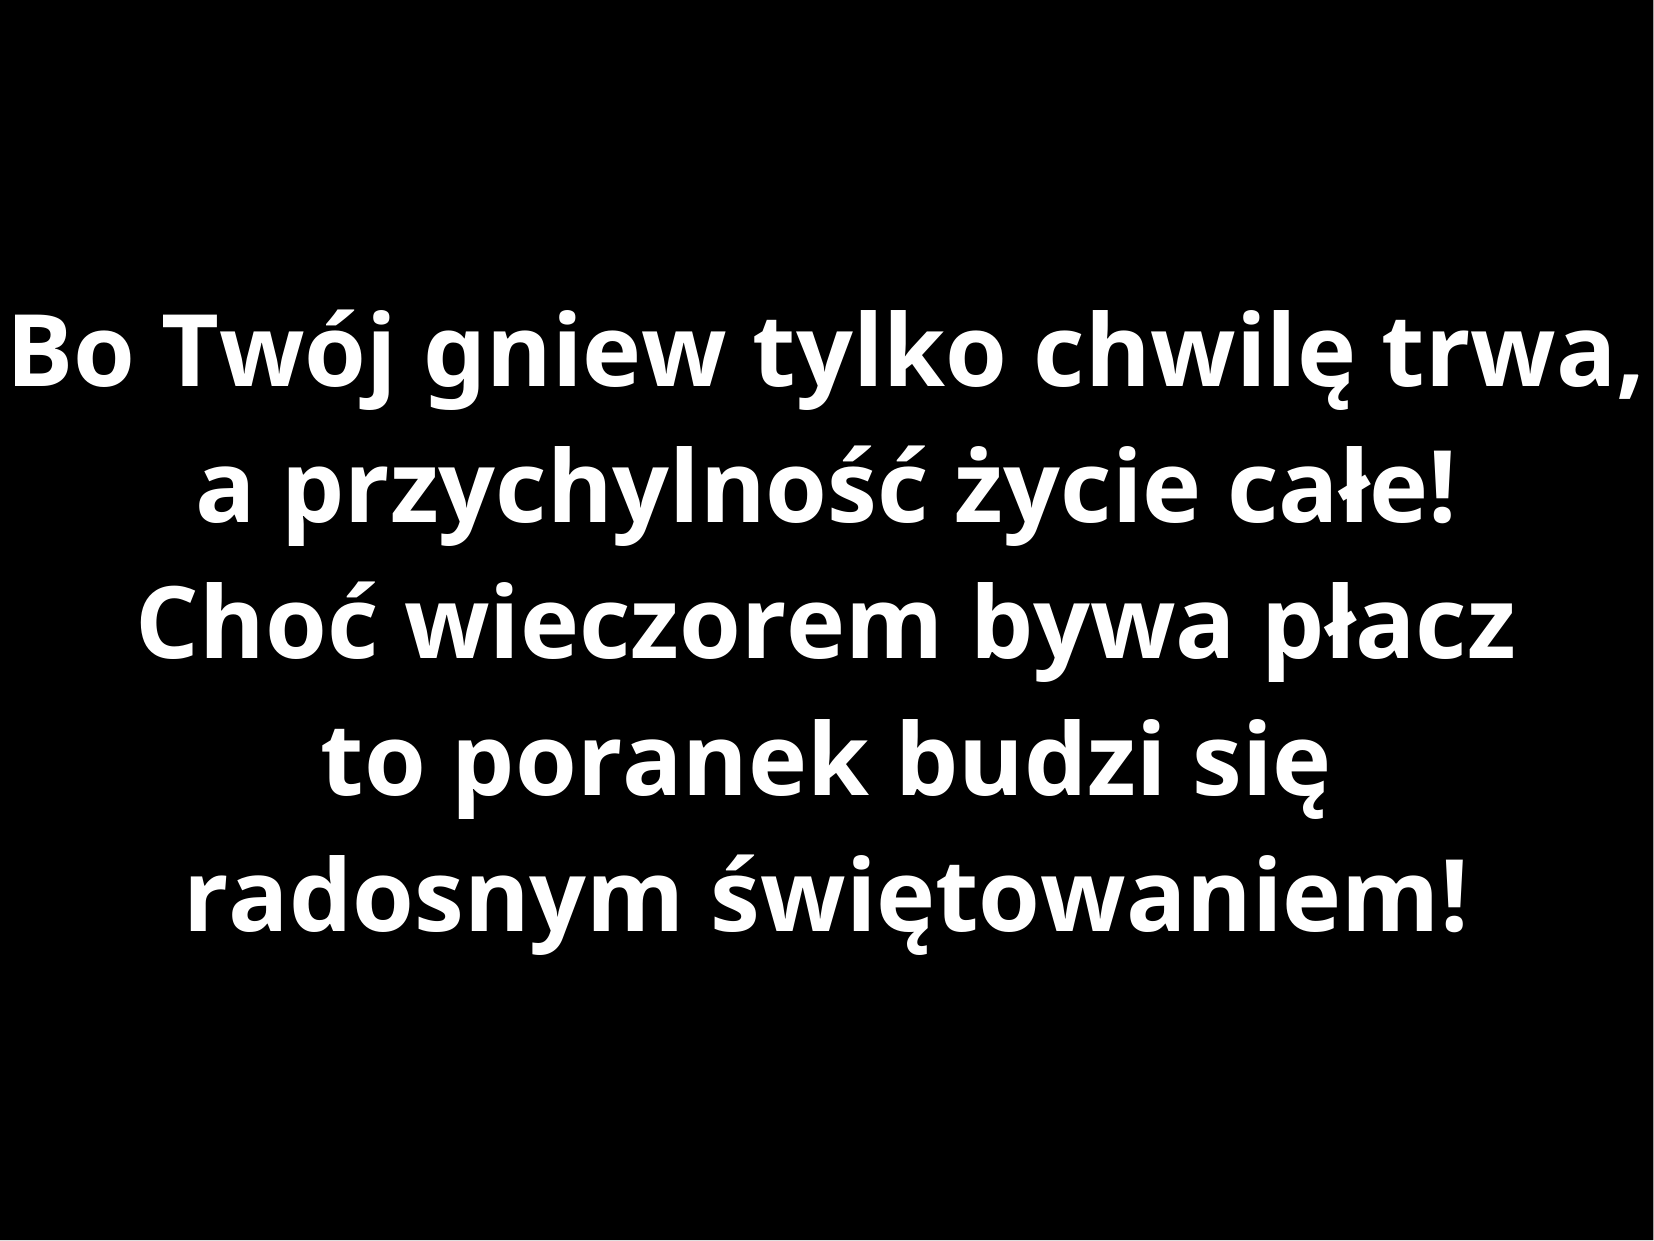

# Bo Twój gniew tylko chwilę trwa, a przychylność życie całe! Choć wieczorem bywa płacz to poranek budzi się radosnym świętowaniem!